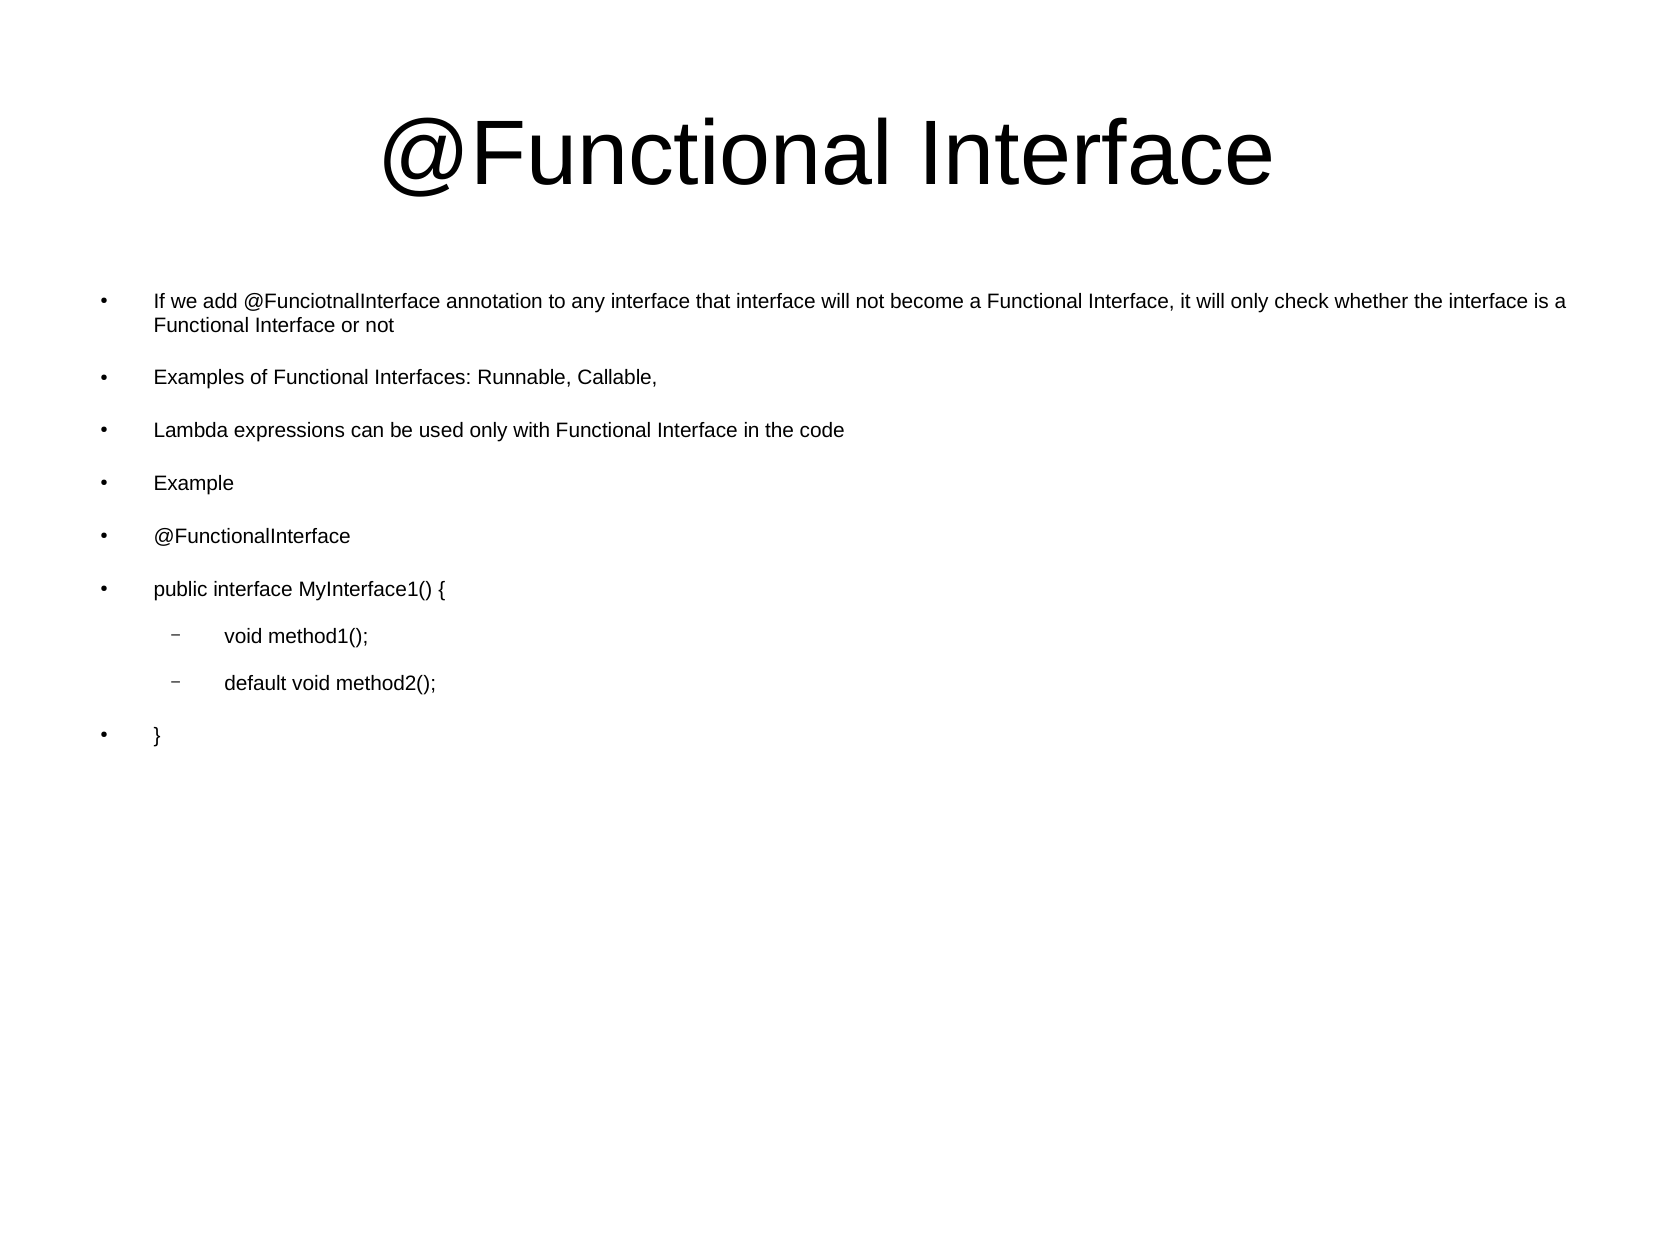

# @Functional Interface
If we add @FunciotnalInterface annotation to any interface that interface will not become a Functional Interface, it will only check whether the interface is a Functional Interface or not
Examples of Functional Interfaces: Runnable, Callable,
Lambda expressions can be used only with Functional Interface in the code
Example
@FunctionalInterface
public interface MyInterface1() {
void method1();
default void method2();
}